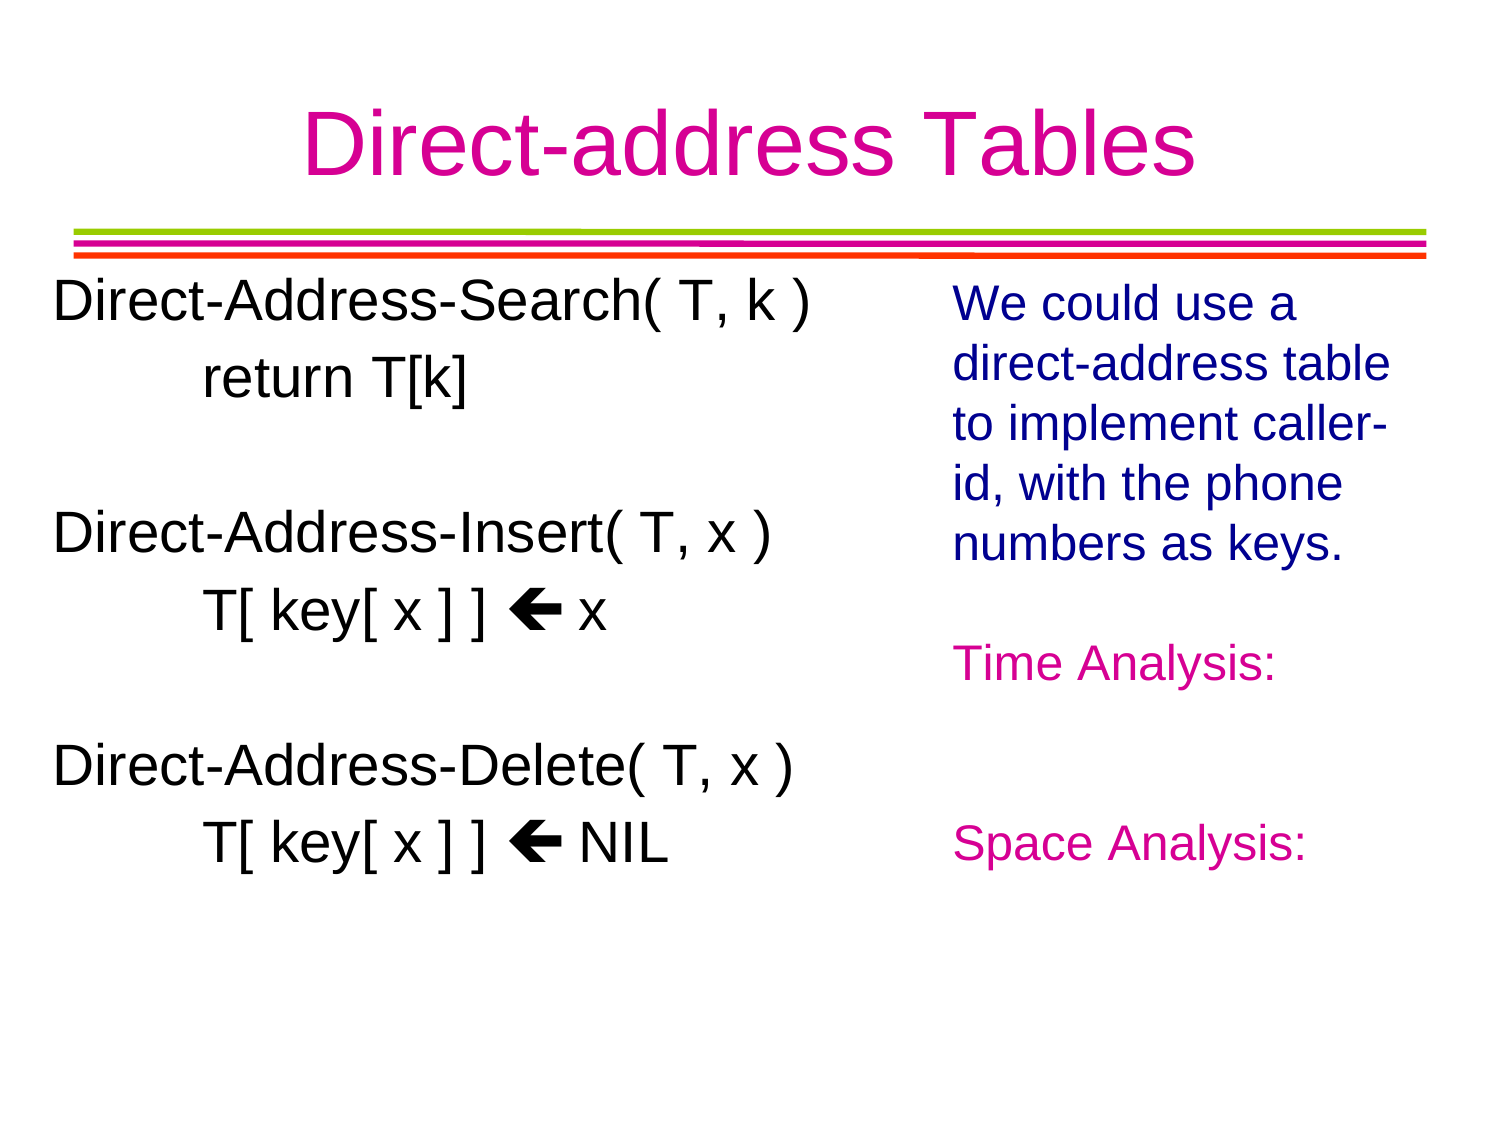

Direct-address Tables
Direct-Address-Search( T, k )
		return T[k]
Direct-Address-Insert( T, x )
		T[ key[ x ] ]  x
Direct-Address-Delete( T, x )
		T[ key[ x ] ]  NIL
We could use a direct-address table to implement caller-id, with the phone numbers as keys.
Time Analysis:
Space Analysis: